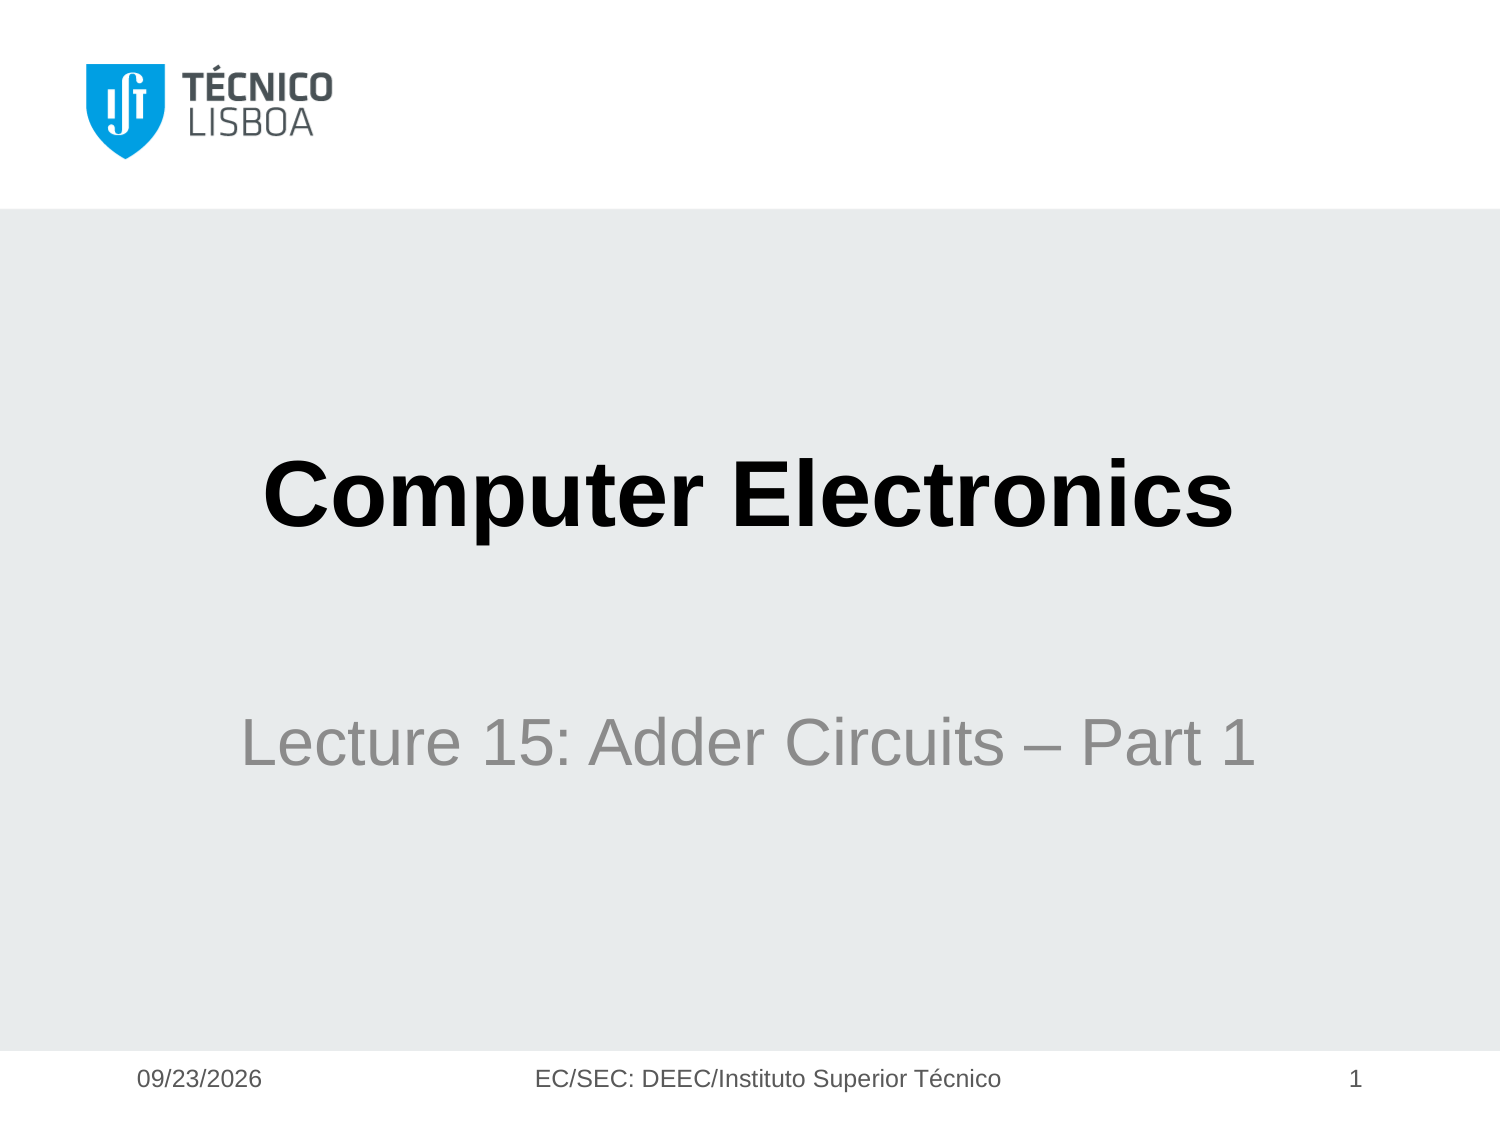

Computer Electronics
# Lecture 15: Adder Circuits – Part 1
EC/SEC: DEEC/Instituto Superior Técnico
1